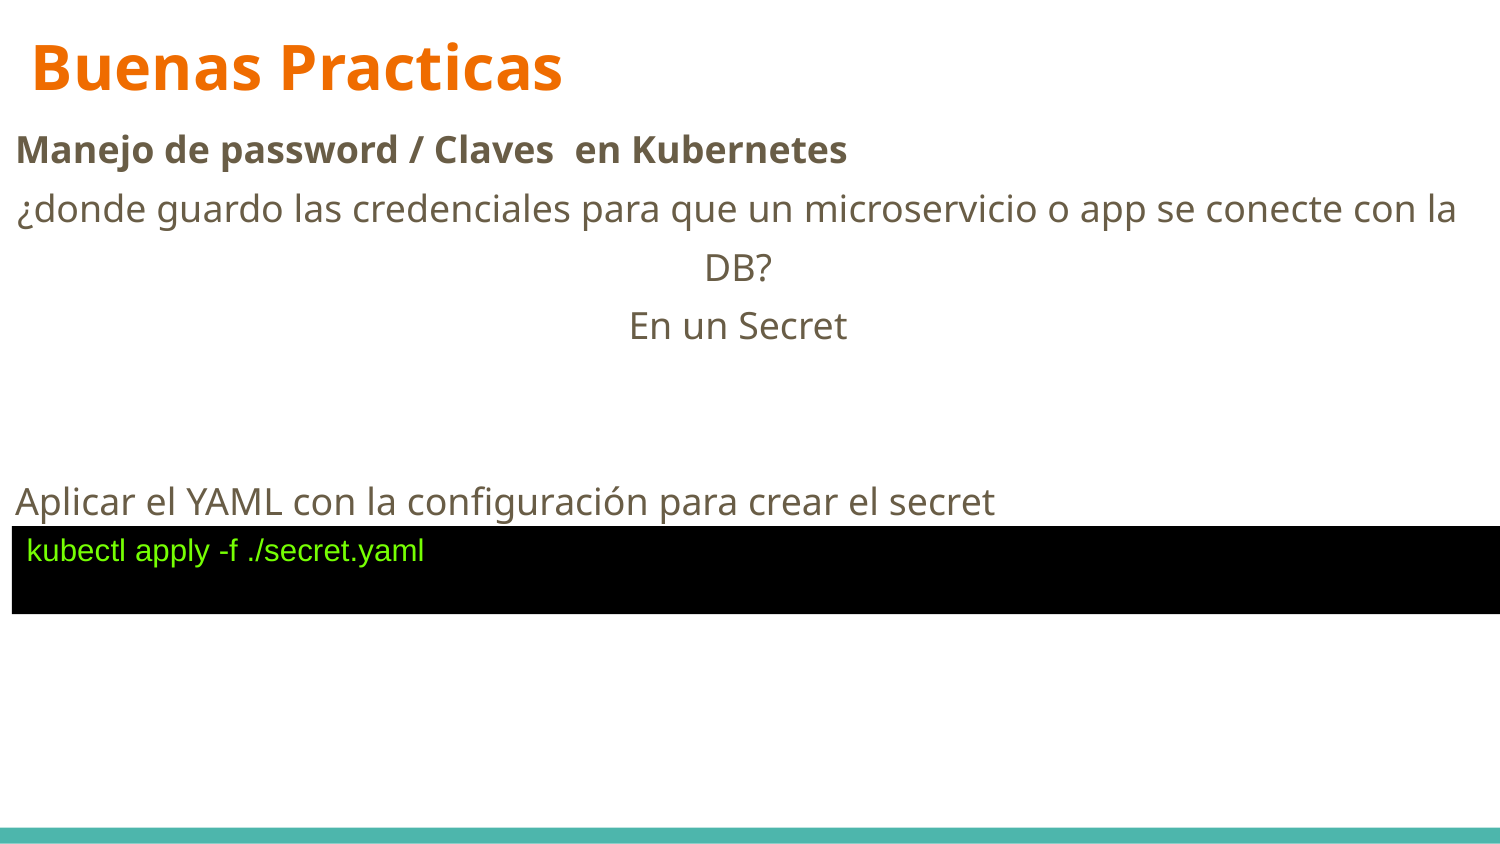

Buenas Practicas
# Manejo de password / Claves en Kubernetes
¿donde guardo las credenciales para que un microservicio o app se conecte con la DB?
En un Secret
Aplicar el YAML con la configuración para crear el secret
kubectl apply -f ./secret.yaml